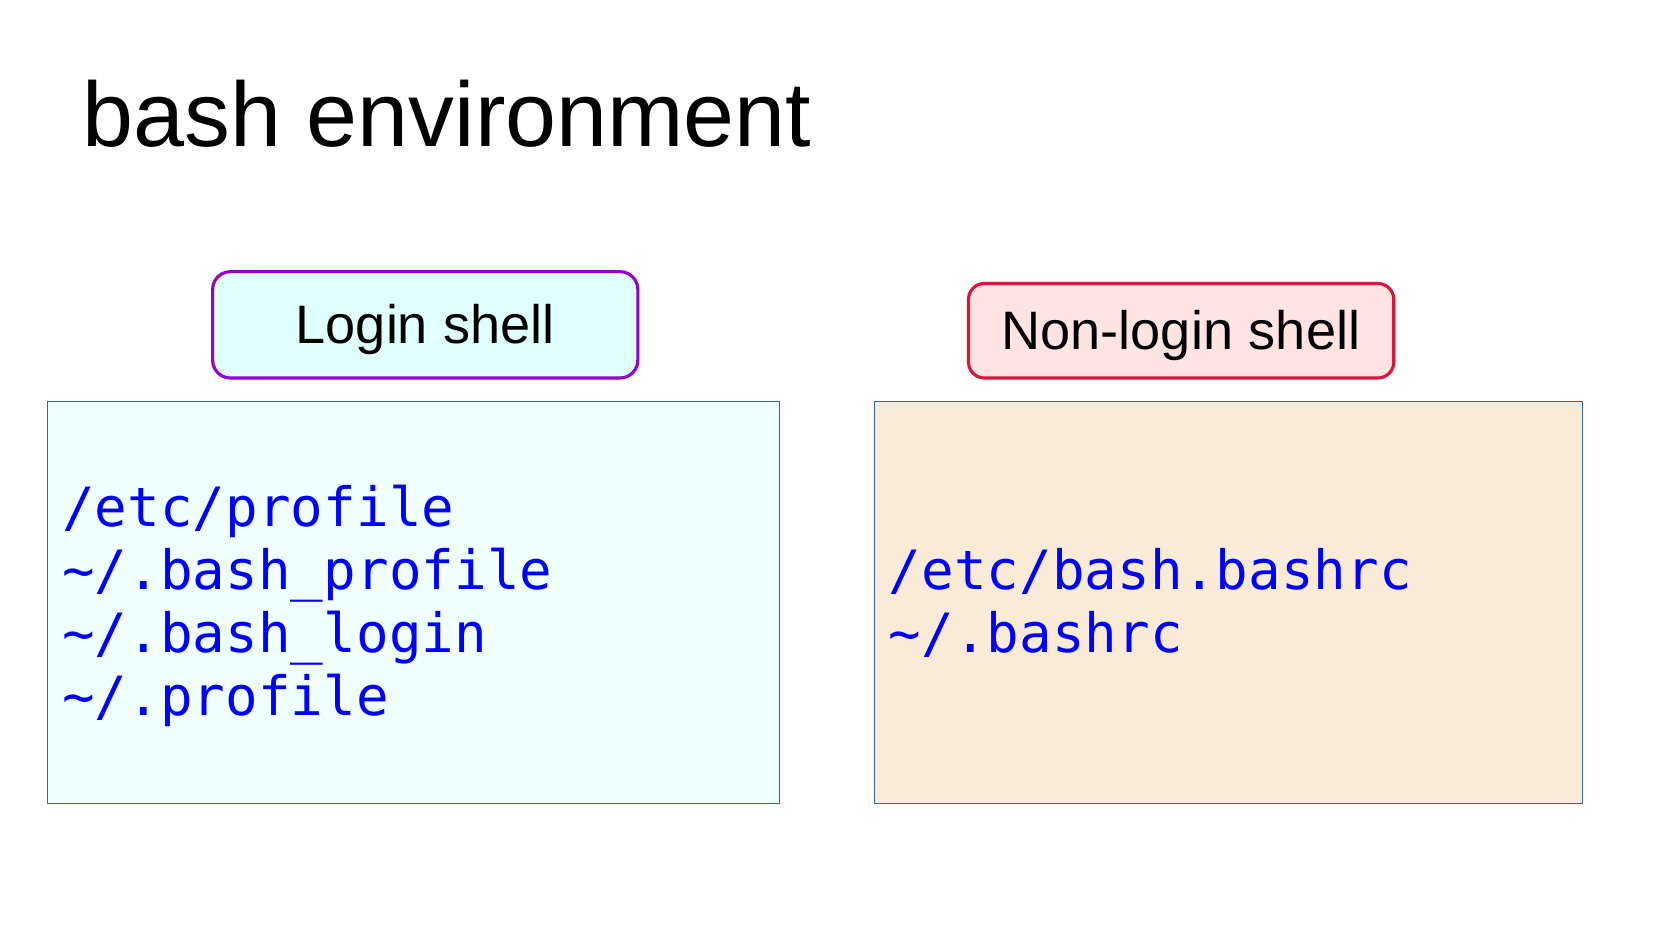

# bash environment
Login shell
Non-login shell
/etc/profile
~/.bash_profile
~/.bash_login
~/.profile
/etc/bash.bashrc
~/.bashrc